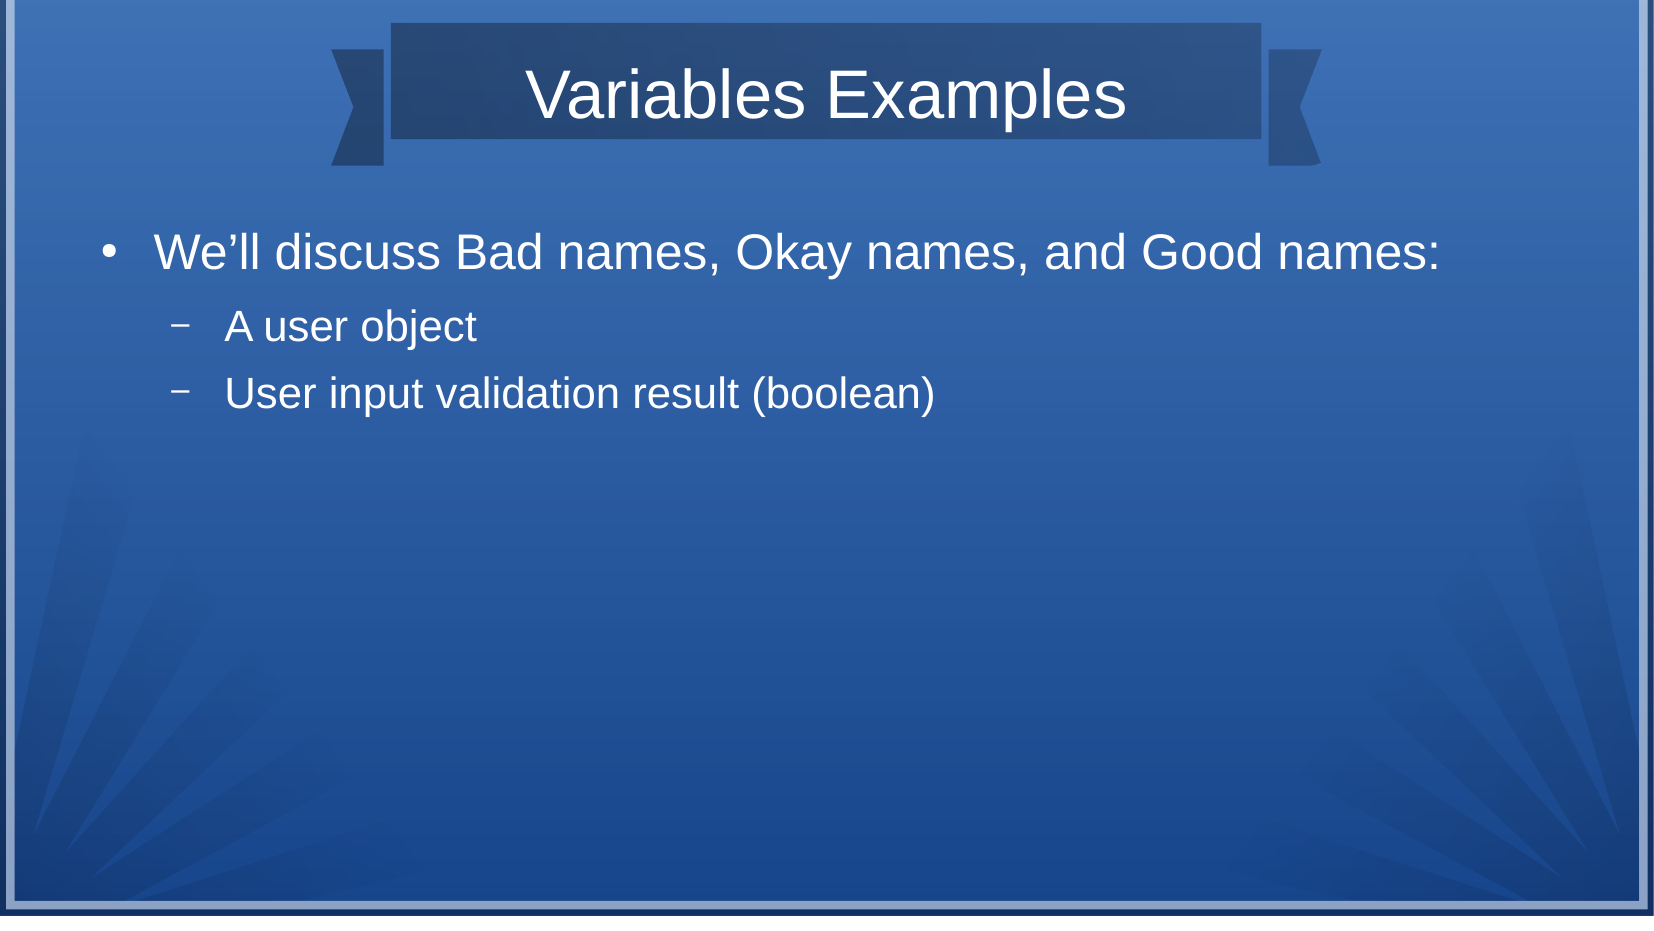

# Variables Examples
We’ll discuss Bad names, Okay names, and Good names:
A user object
User input validation result (boolean)